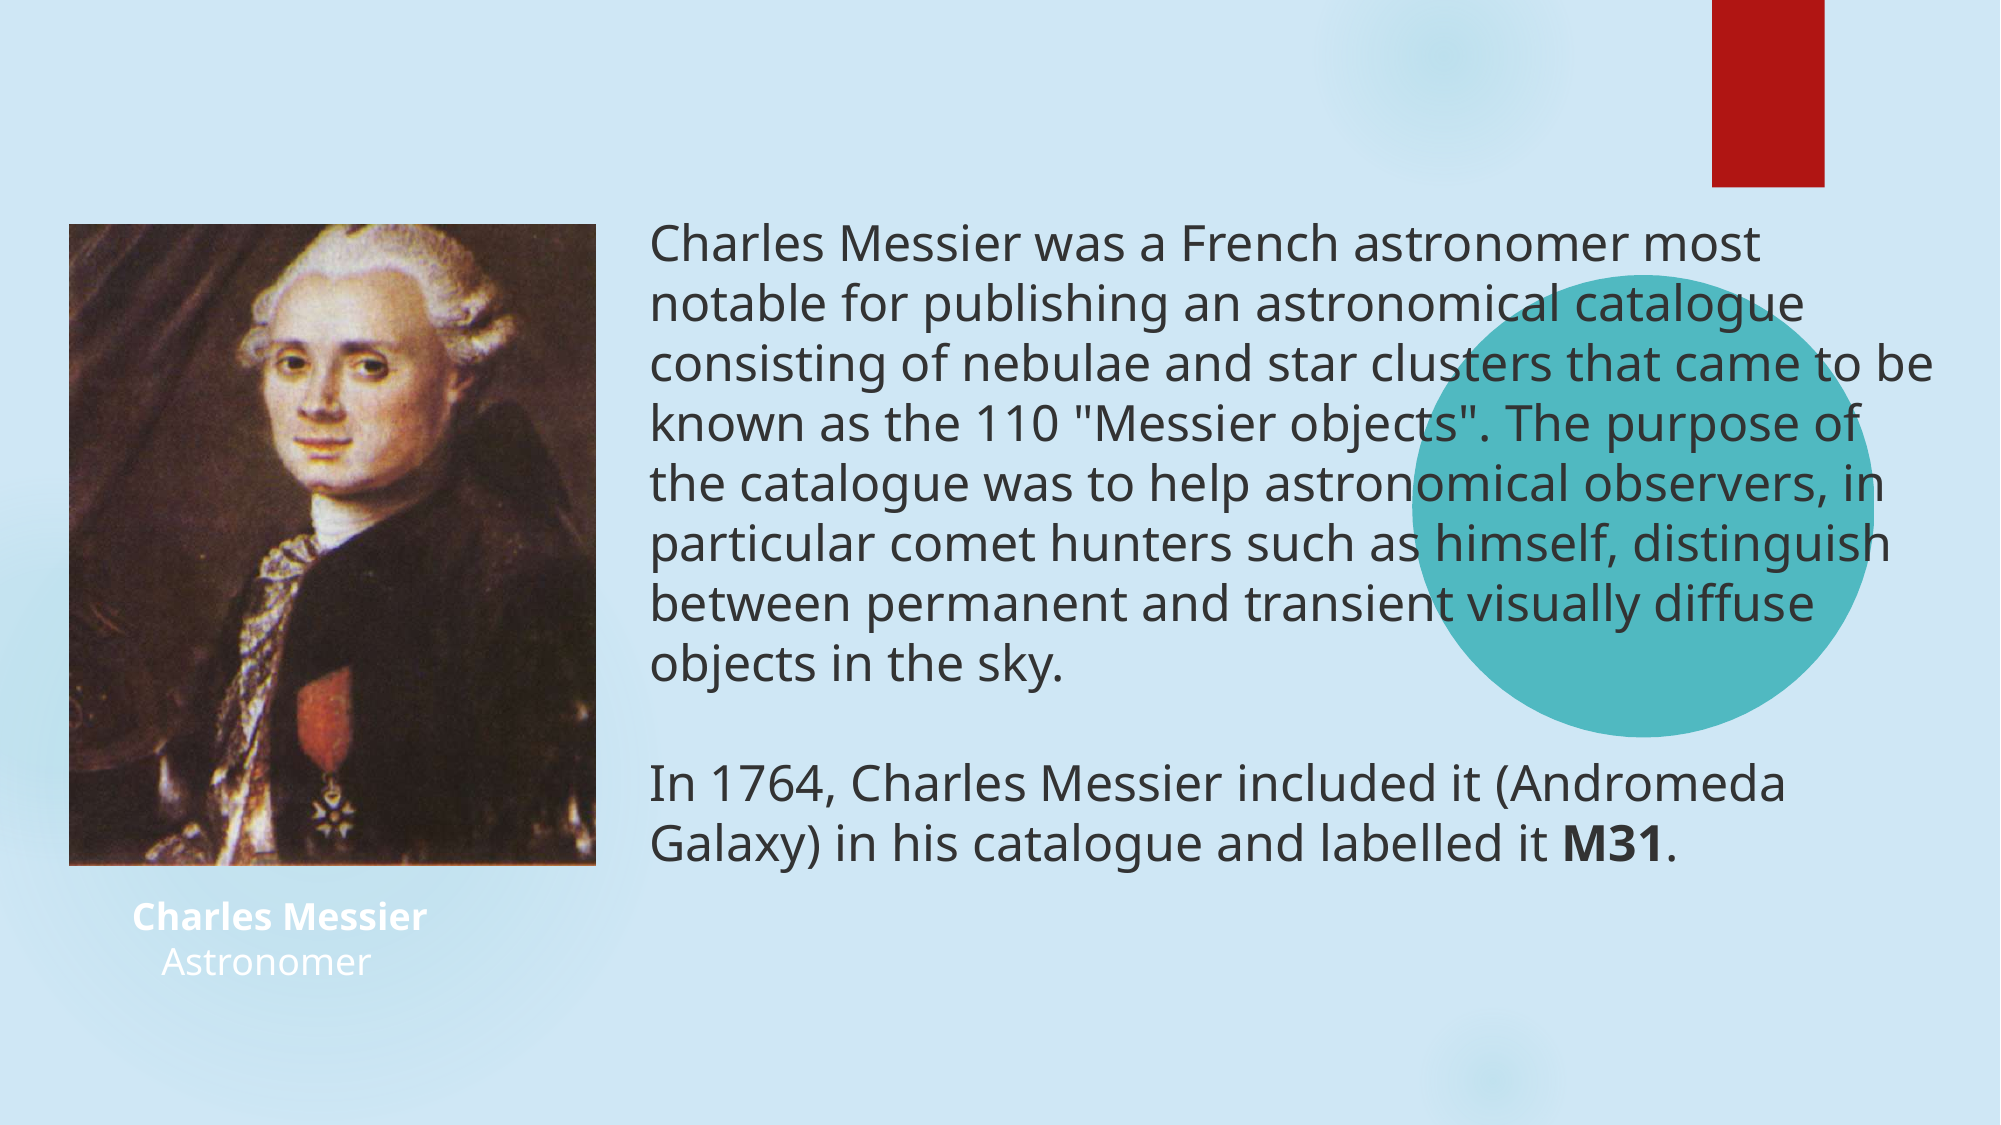

Charles Messier was a French astronomer most notable for publishing an astronomical catalogue consisting of nebulae and star clusters that came to be known as the 110 "Messier objects". The purpose of the catalogue was to help astronomical observers, in particular comet hunters such as himself, distinguish between permanent and transient visually diffuse objects in the sky.
In 1764, Charles Messier included it (Andromeda Galaxy) in his catalogue and labelled it M31.
Charles Messier
 Astronomer